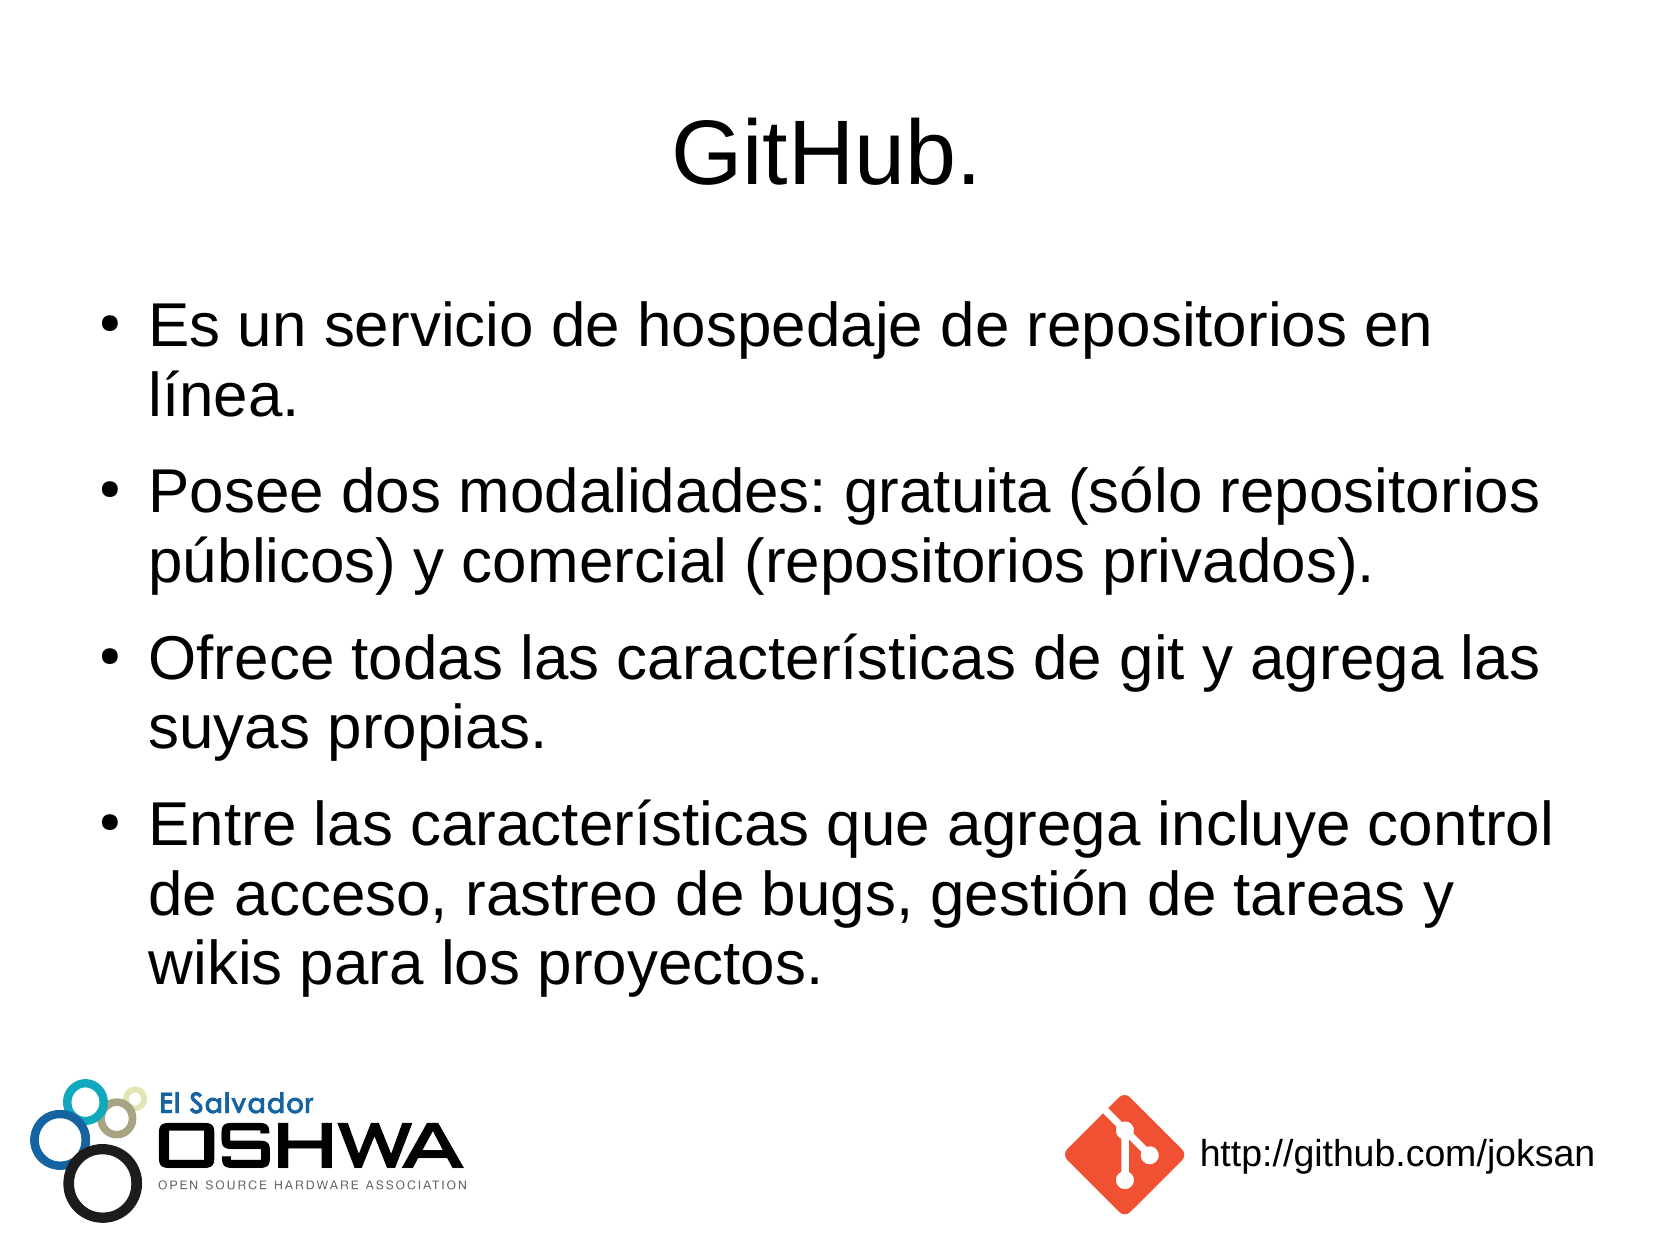

# GitHub.
Es un servicio de hospedaje de repositorios en línea.
Posee dos modalidades: gratuita (sólo repositorios públicos) y comercial (repositorios privados).
Ofrece todas las características de git y agrega las suyas propias.
Entre las características que agrega incluye control de acceso, rastreo de bugs, gestión de tareas y wikis para los proyectos.
http://github.com/joksan